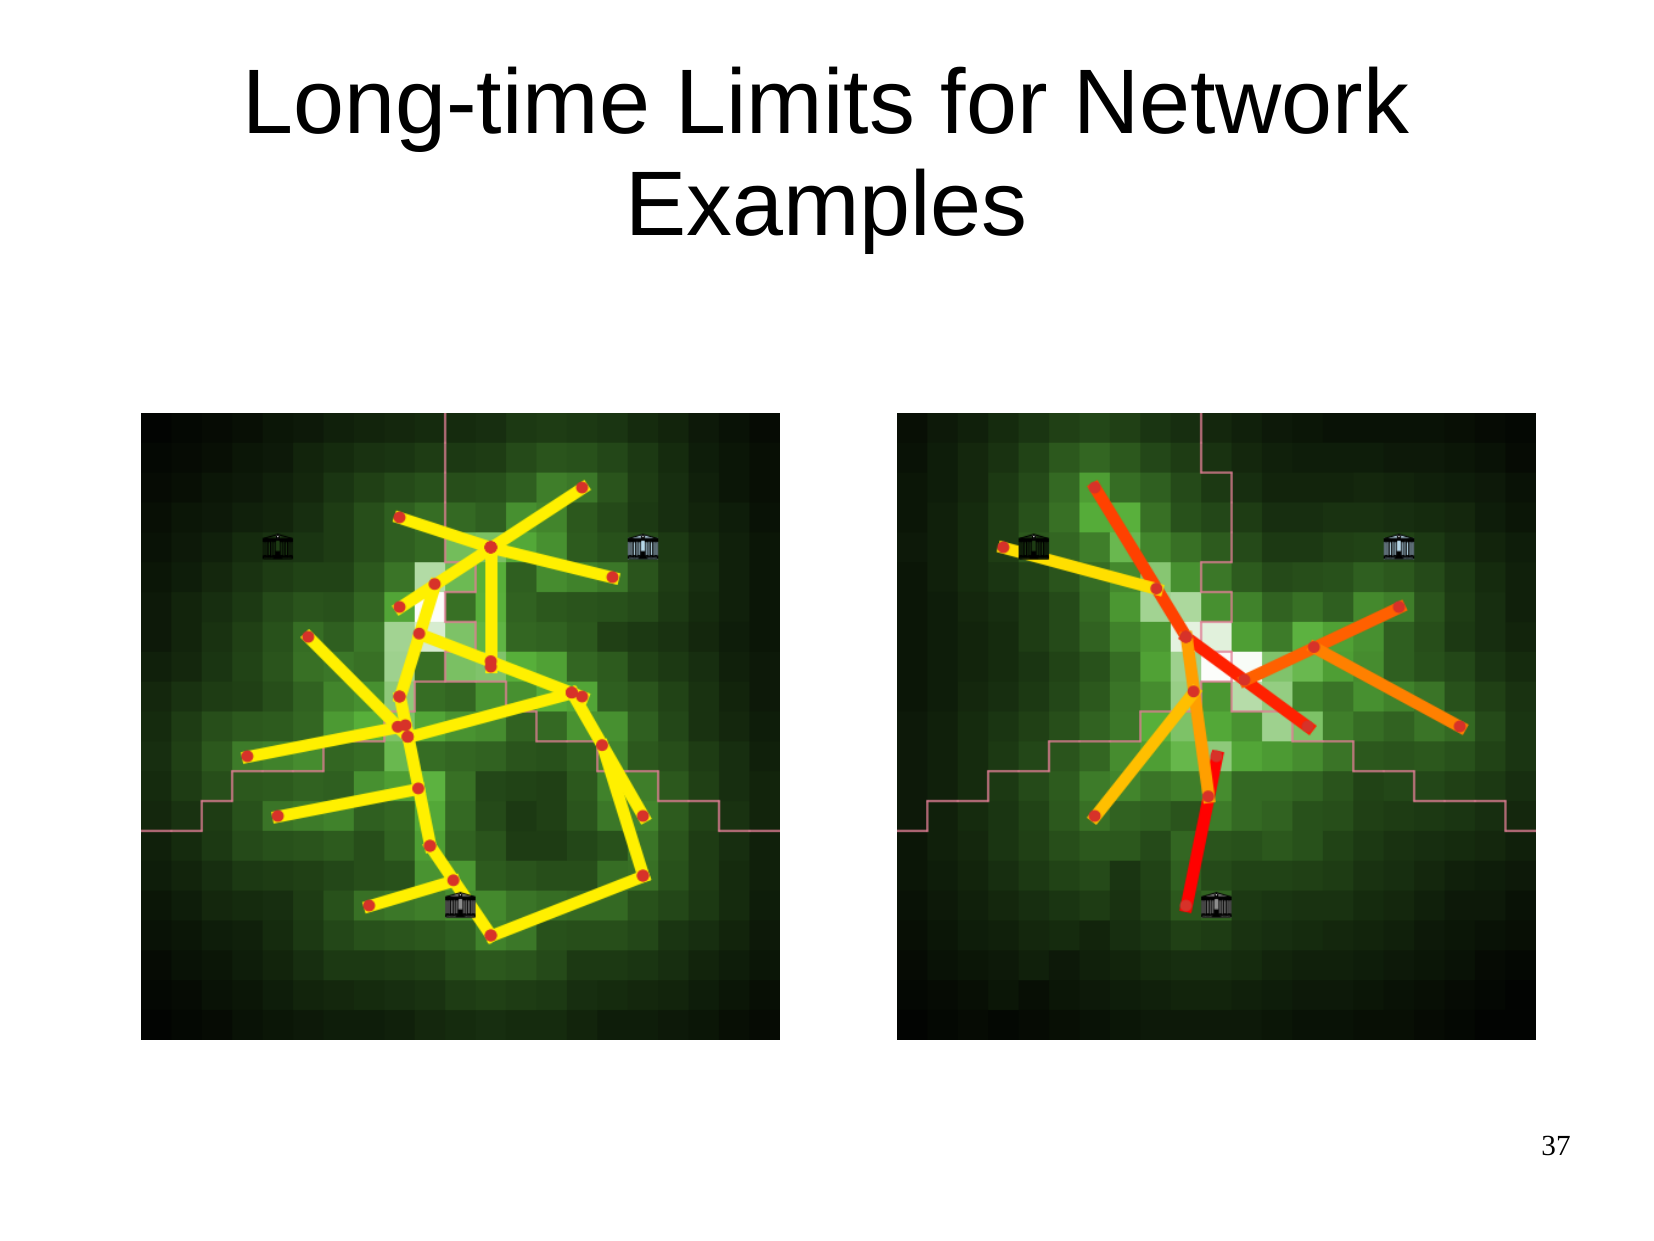

# Long-time Limits for Network Examples
37